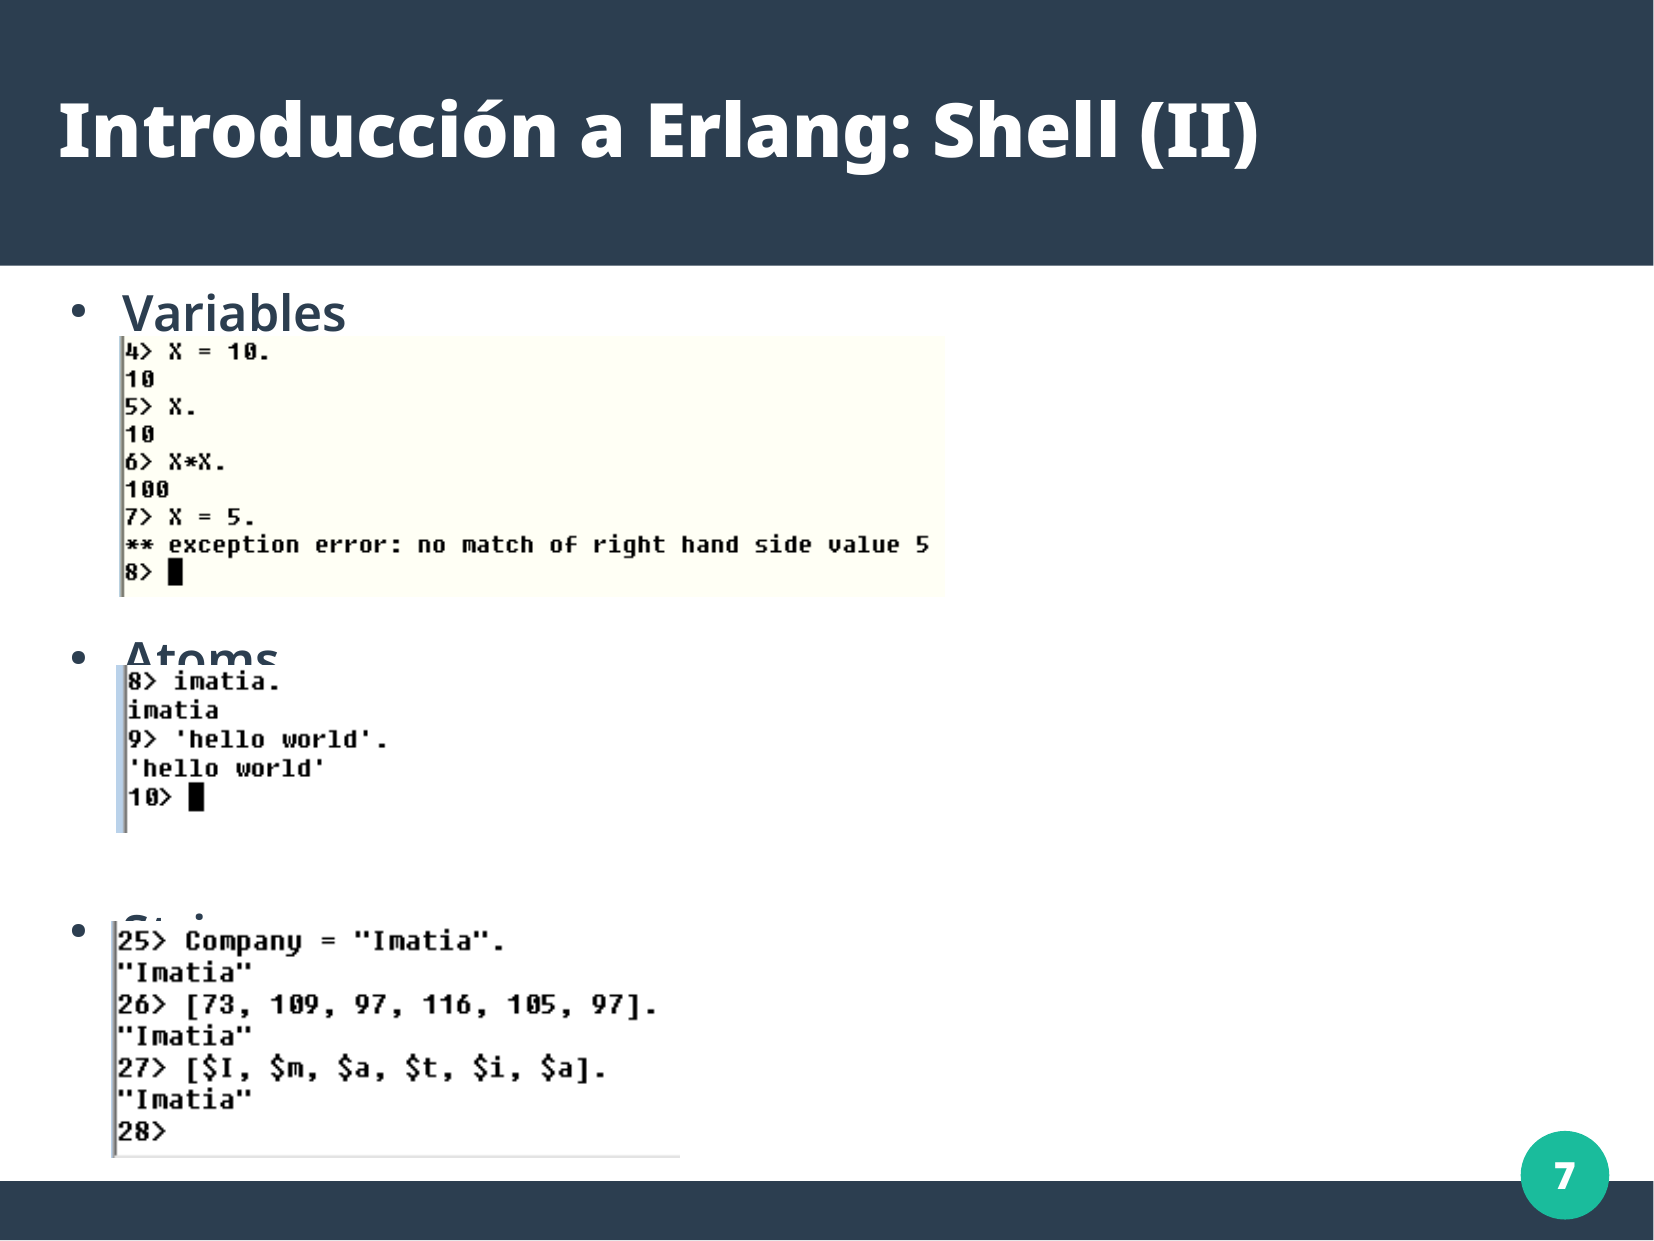

# Introducción a Erlang: Shell (II)
Variables
Atoms
Strings
7